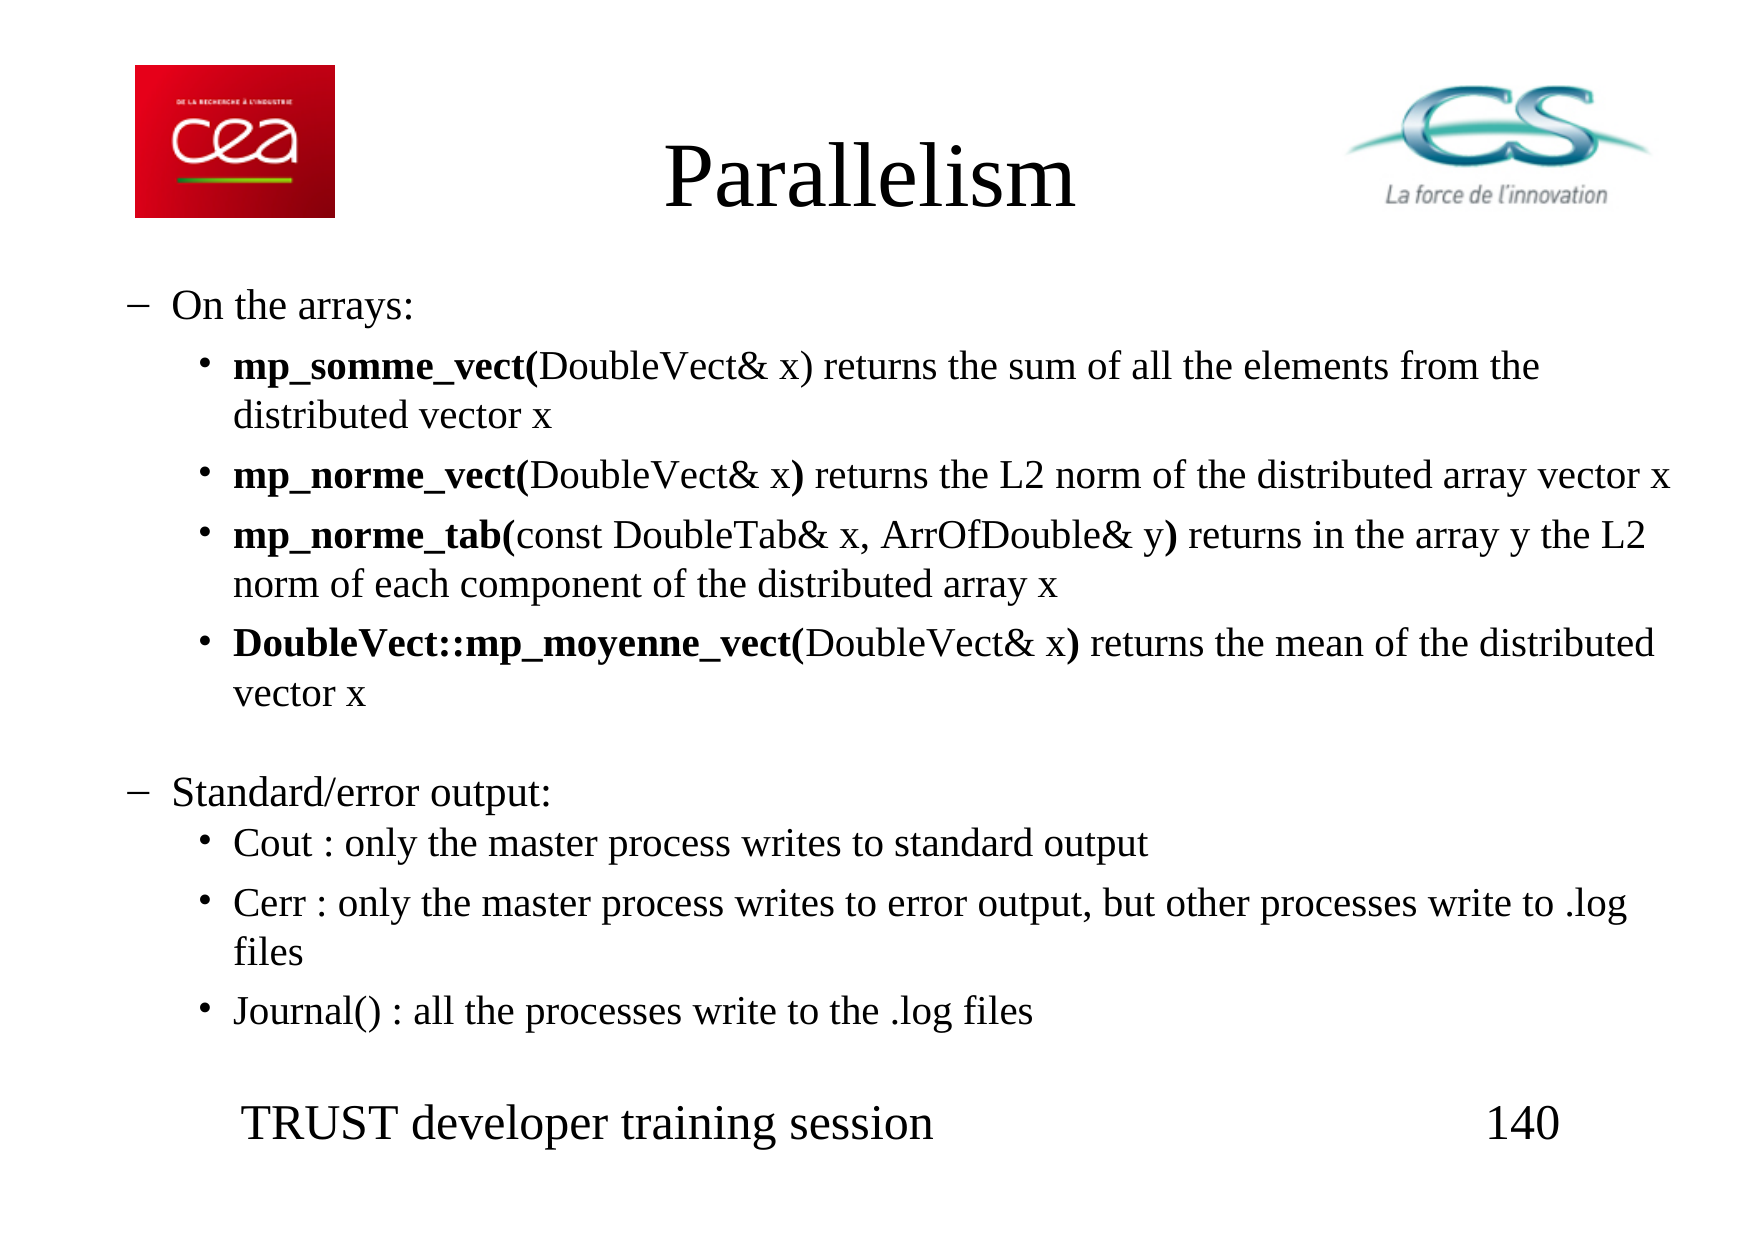

# Parallelism
On the arrays:
mp_somme_vect(DoubleVect& x) returns the sum of all the elements from the distributed vector x
mp_norme_vect(DoubleVect& x) returns the L2 norm of the distributed array vector x
mp_norme_tab(const DoubleTab& x, ArrOfDouble& y) returns in the array y the L2 norm of each component of the distributed array x
DoubleVect::mp_moyenne_vect(DoubleVect& x) returns the mean of the distributed vector x
Standard/error output:
Cout : only the master process writes to standard output
Cerr : only the master process writes to error output, but other processes write to .log files
Journal() : all the processes write to the .log files
TRUST developer training session
140